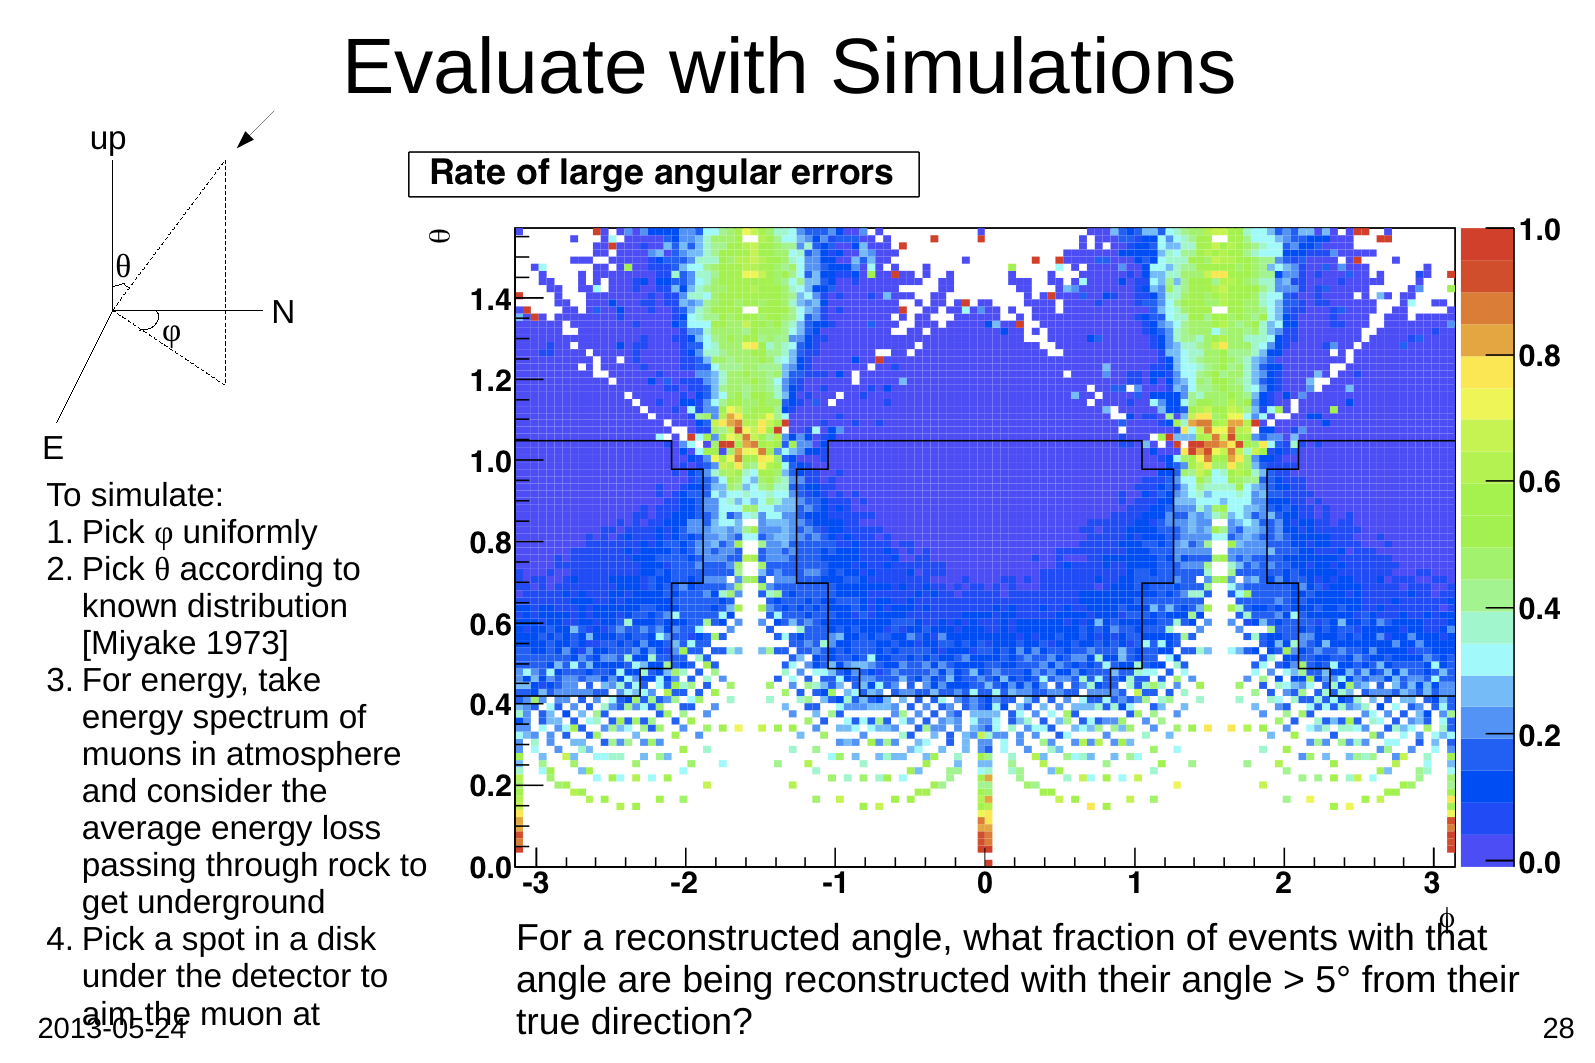

# Evaluate with Simulations
up
θ
N
φ
E
To simulate:
Pick φ uniformly
Pick θ according to known distribution [Miyake 1973]
For energy, take energy spectrum of muons in atmosphere and consider the average energy loss passing through rock to get underground
Pick a spot in a disk under the detector to aim the muon at
For a reconstructed angle, what fraction of events with that angle are being reconstructed with their angle > 5° from their true direction?
2013-05-24
28